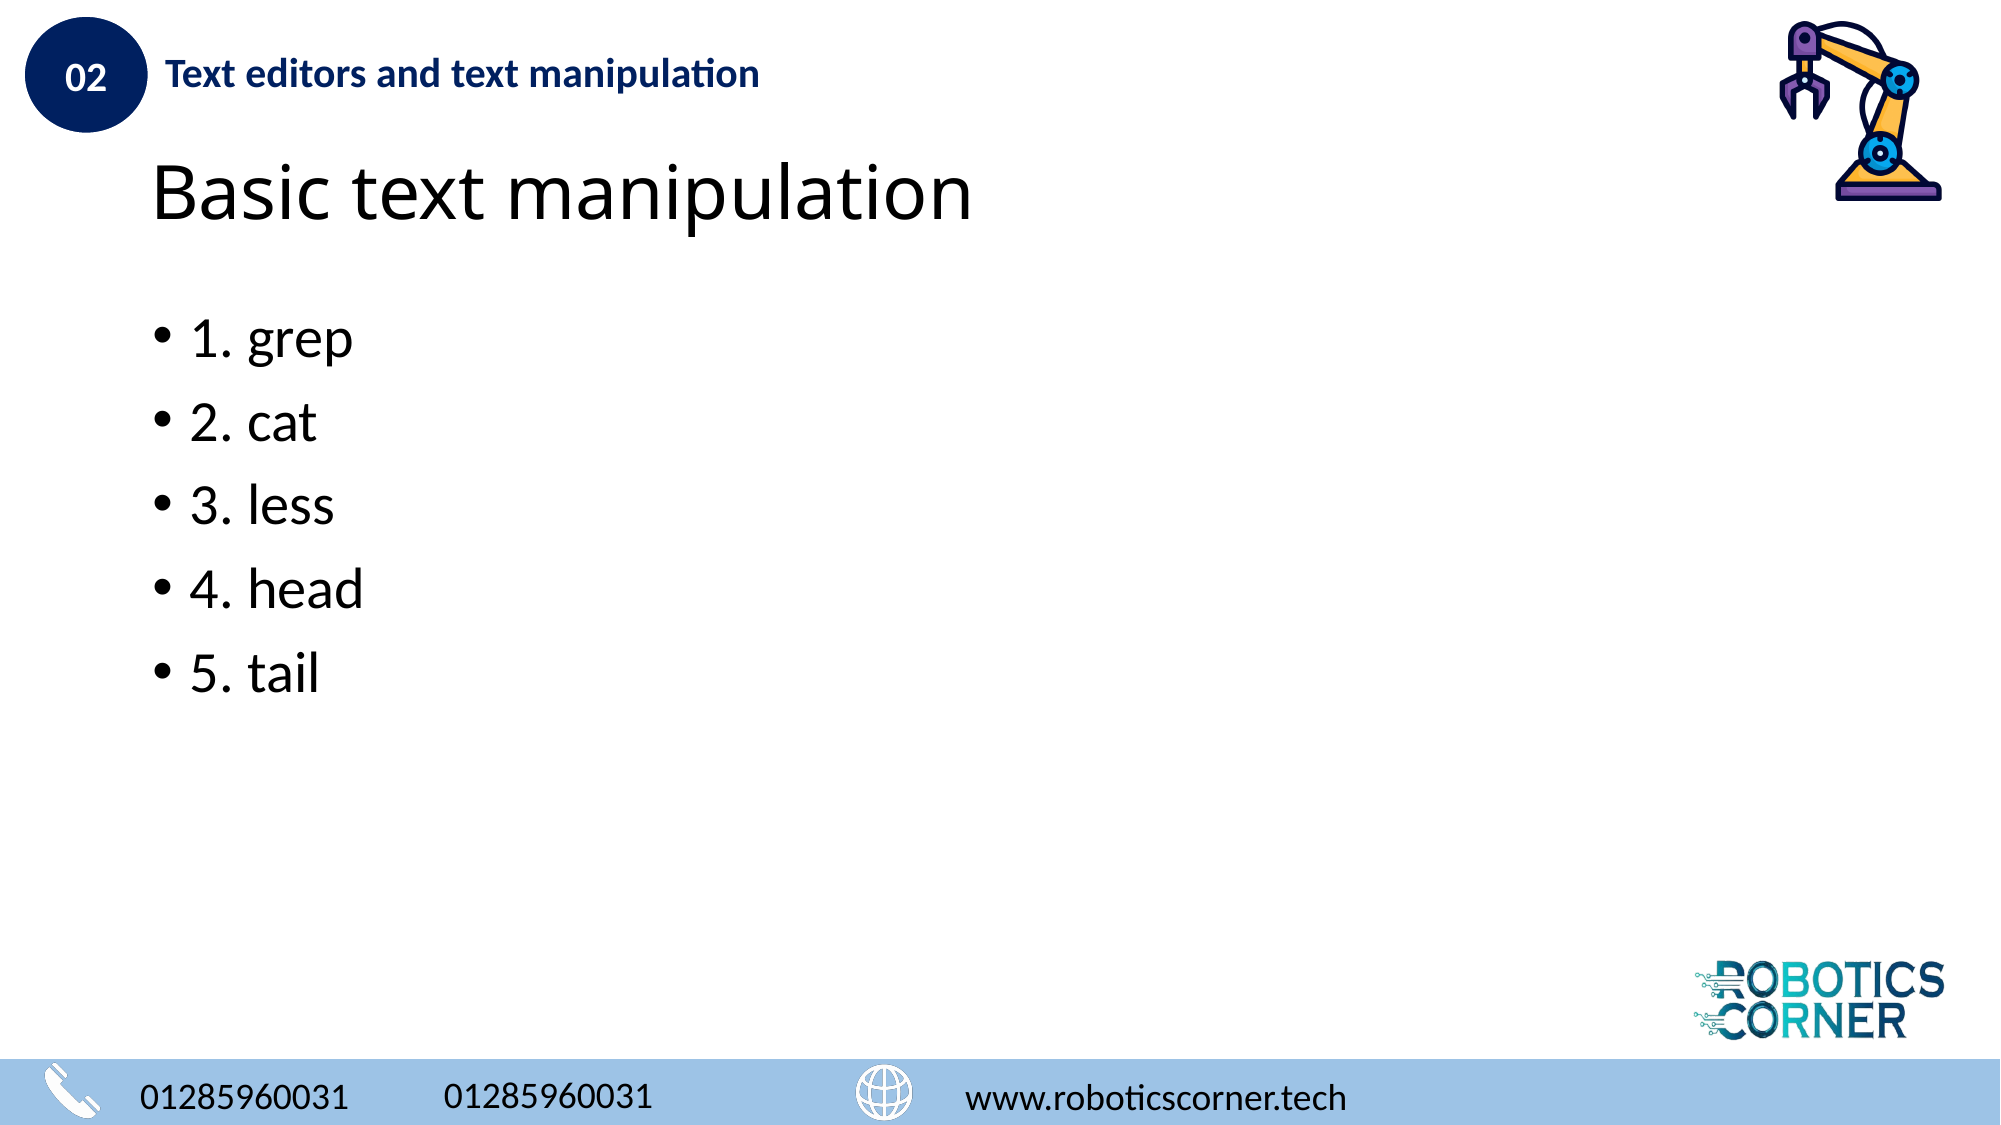

02
Text editors and text manipulation
Basic text manipulation
1. grep
2. cat
3. less
4. head
5. tail
01285960031
01285960031
www.roboticscorner.tech